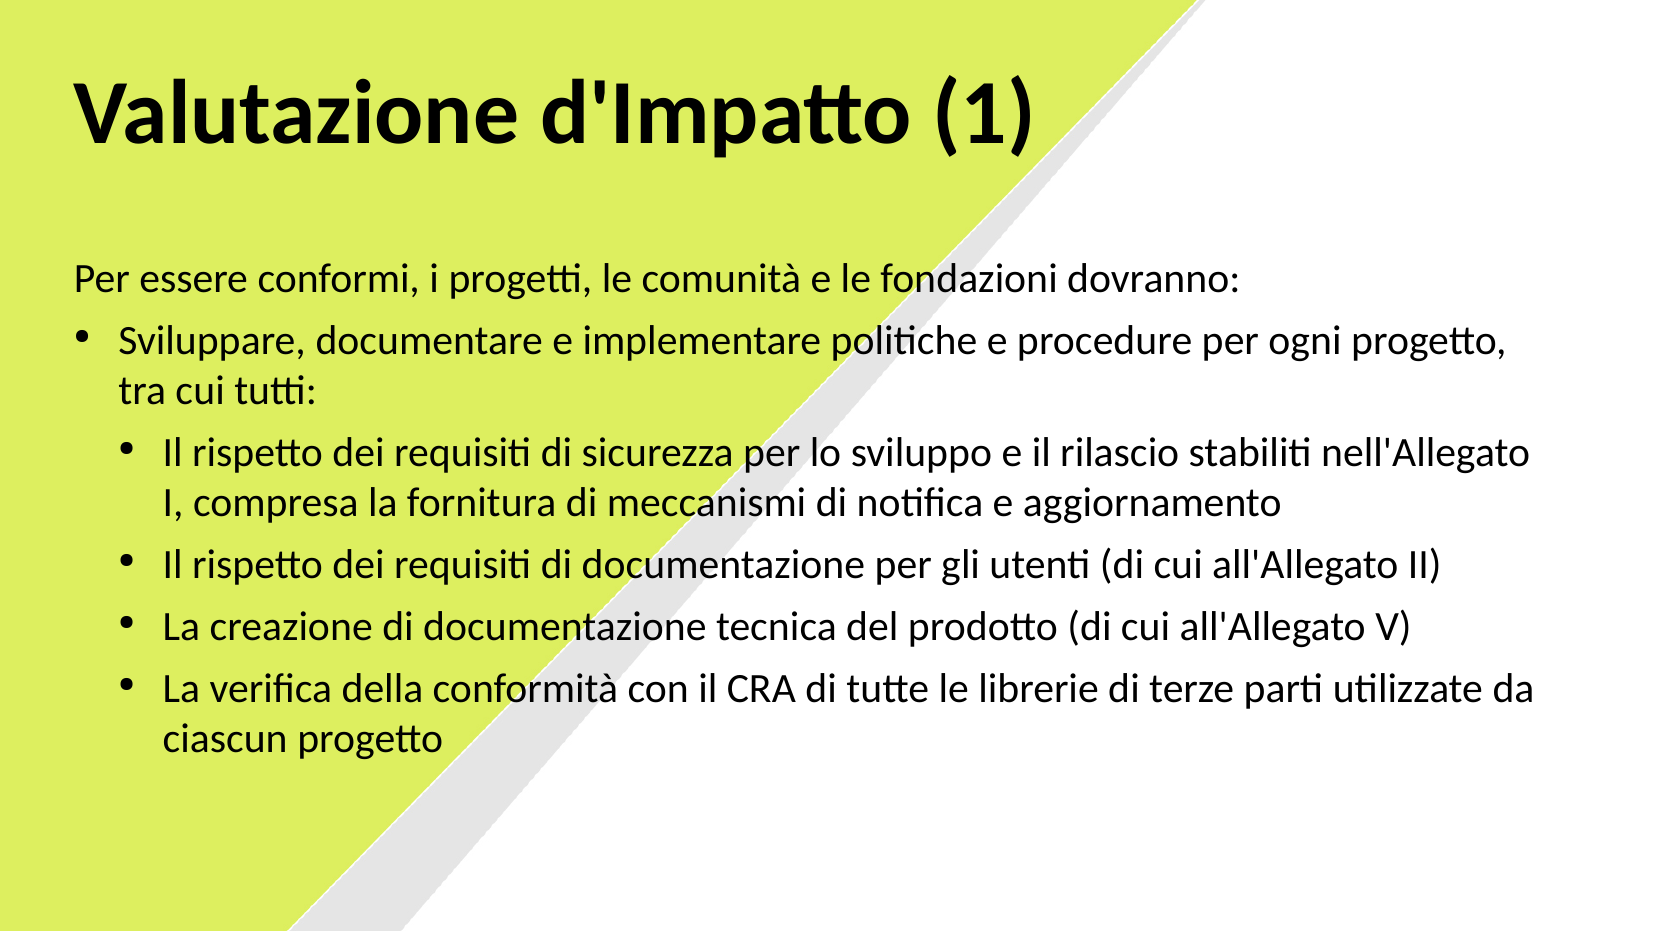

# Valutazione d'Impatto (1)
Per essere conformi, i progetti, le comunità e le fondazioni dovranno:
Sviluppare, documentare e implementare politiche e procedure per ogni progetto, tra cui tutti:
Il rispetto dei requisiti di sicurezza per lo sviluppo e il rilascio stabiliti nell'Allegato I, compresa la fornitura di meccanismi di notifica e aggiornamento
Il rispetto dei requisiti di documentazione per gli utenti (di cui all'Allegato II)
La creazione di documentazione tecnica del prodotto (di cui all'Allegato V)
La verifica della conformità con il CRA di tutte le librerie di terze parti utilizzate da ciascun progetto